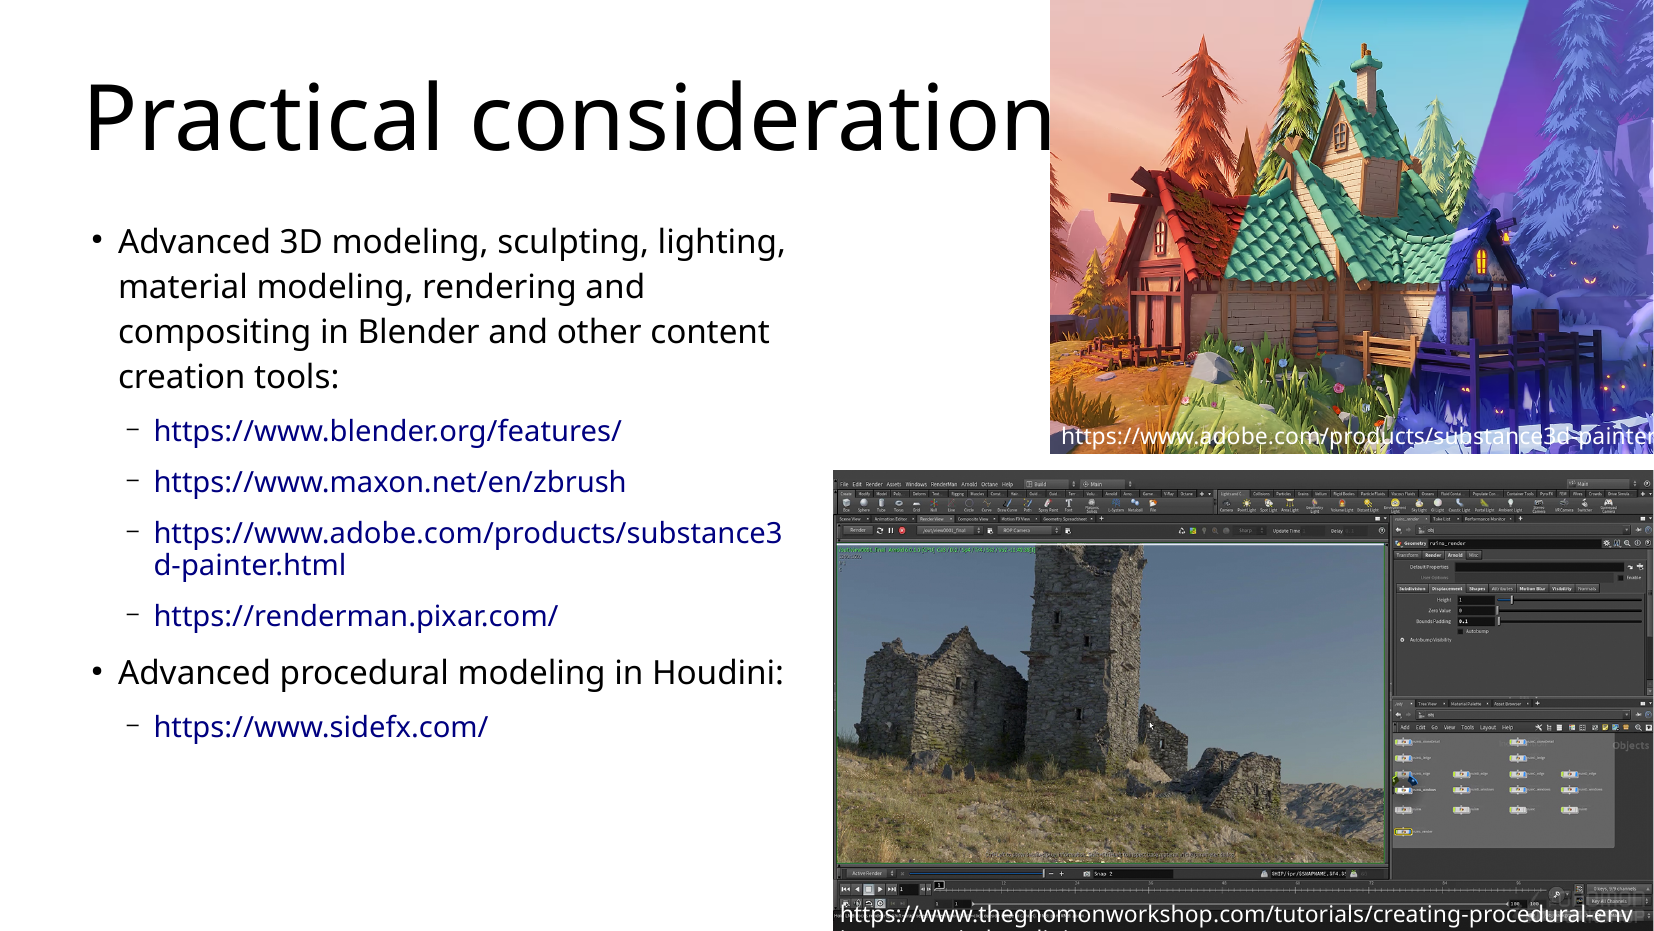

# Practical considerations
Advanced 3D modeling, sculpting, lighting, material modeling, rendering and compositing in Blender and other content creation tools:
https://www.blender.org/features/
https://www.maxon.net/en/zbrush
https://www.adobe.com/products/substance3d-painter.html
https://renderman.pixar.com/
Advanced procedural modeling in Houdini:
https://www.sidefx.com/
https://www.adobe.com/products/substance3d-painter.html
39
https://www.thegnomonworkshop.com/tutorials/creating-procedural-environments-in-houdini